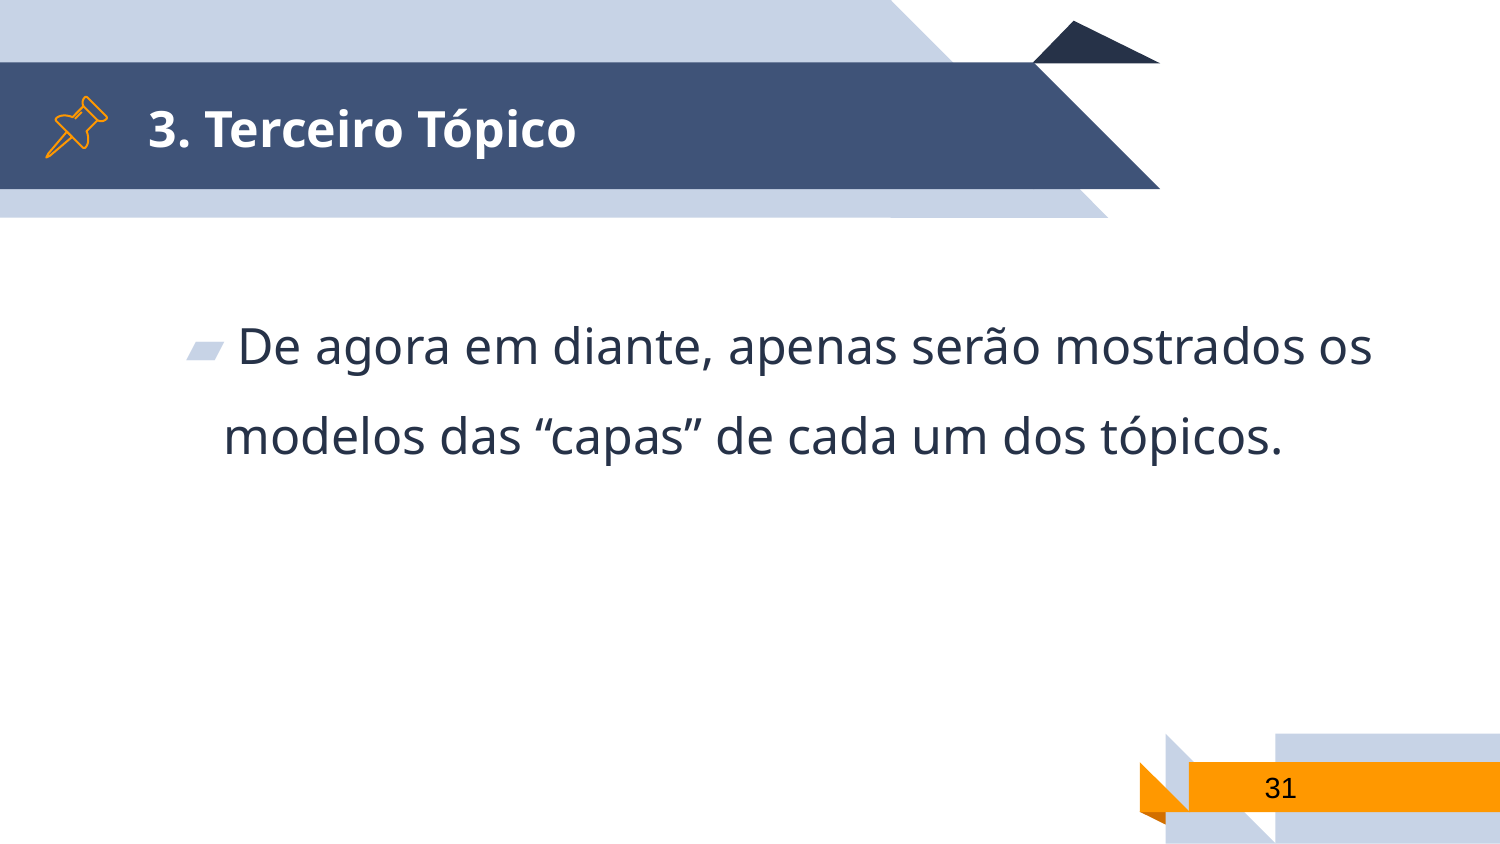

# 3. Terceiro Tópico
 De agora em diante, apenas serão mostrados os modelos das “capas” de cada um dos tópicos.